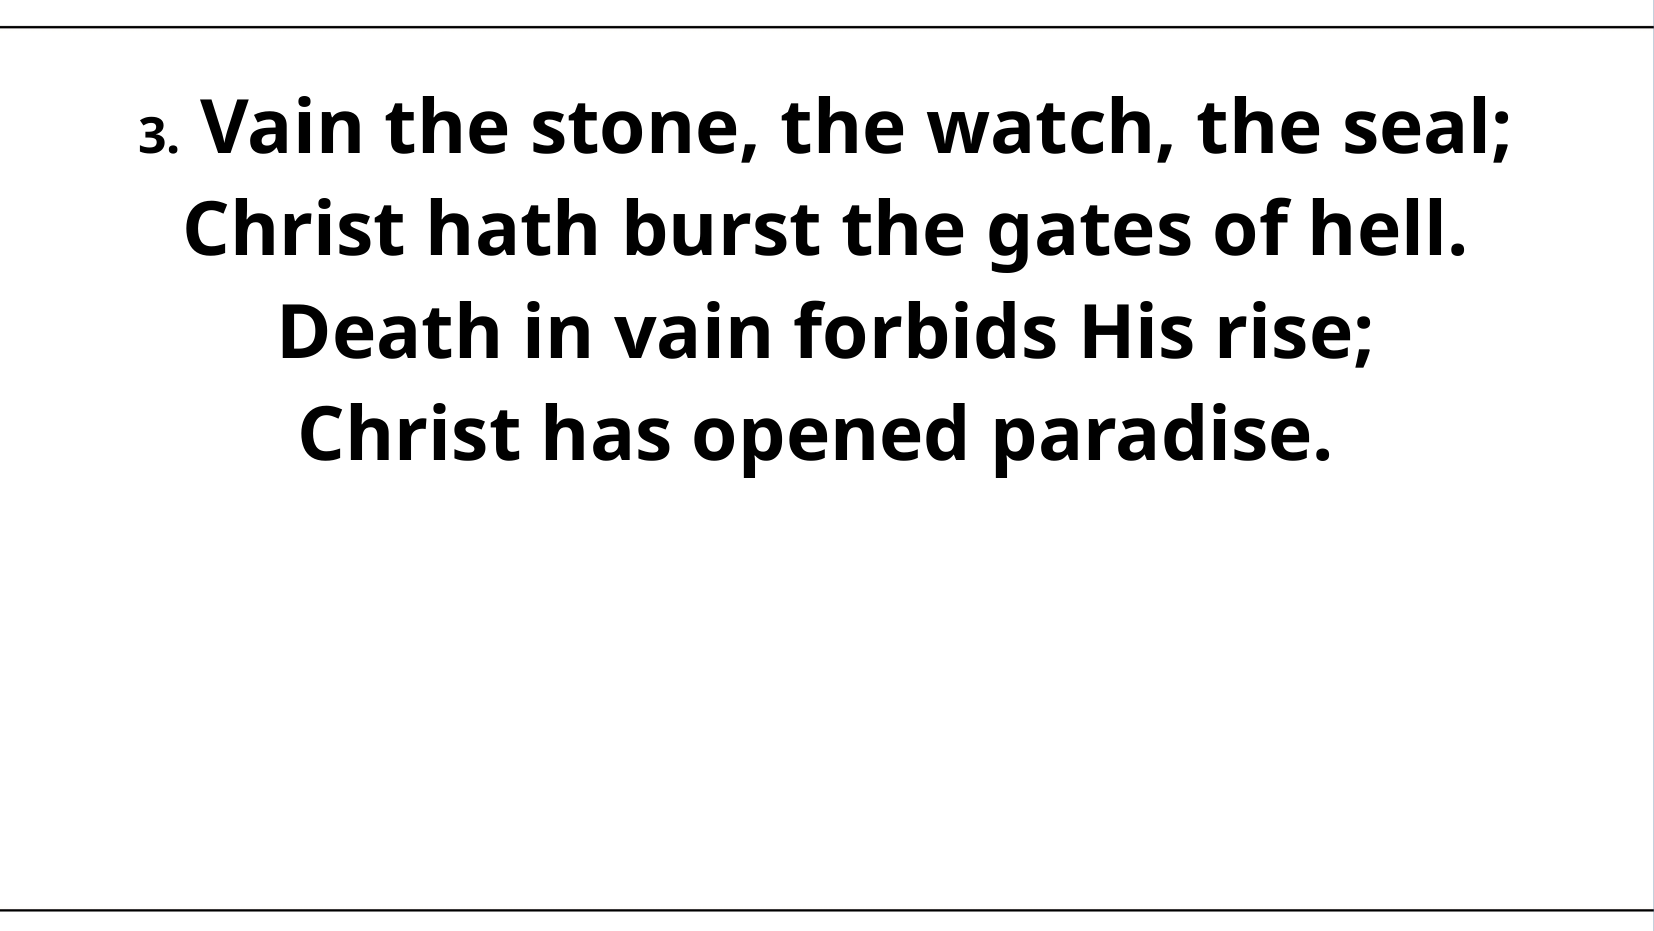

3. Vain the stone, the watch, the seal;
Christ hath burst the gates of hell.
Death in vain forbids His rise;
Christ has opened paradise.